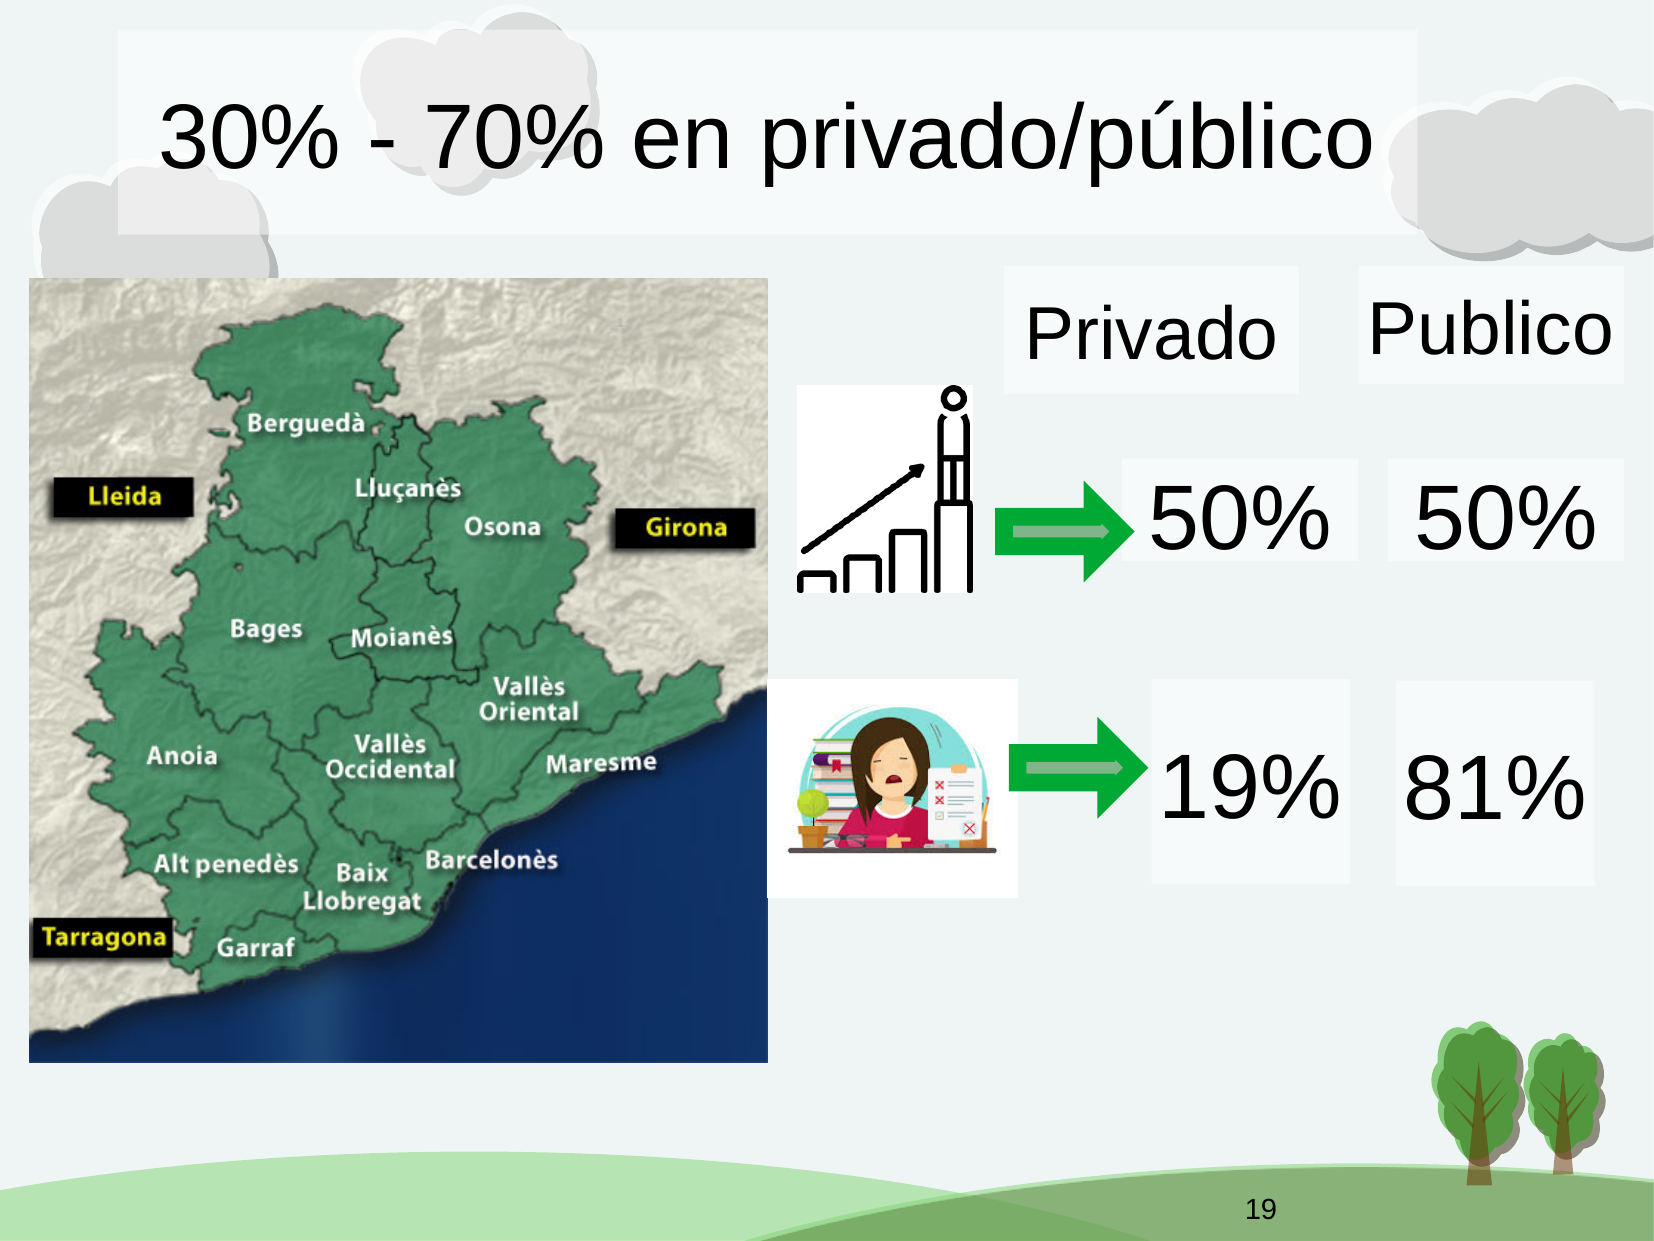

30% - 70% en privado/público
Privado
Publico
50%
50%
# 19%
81%